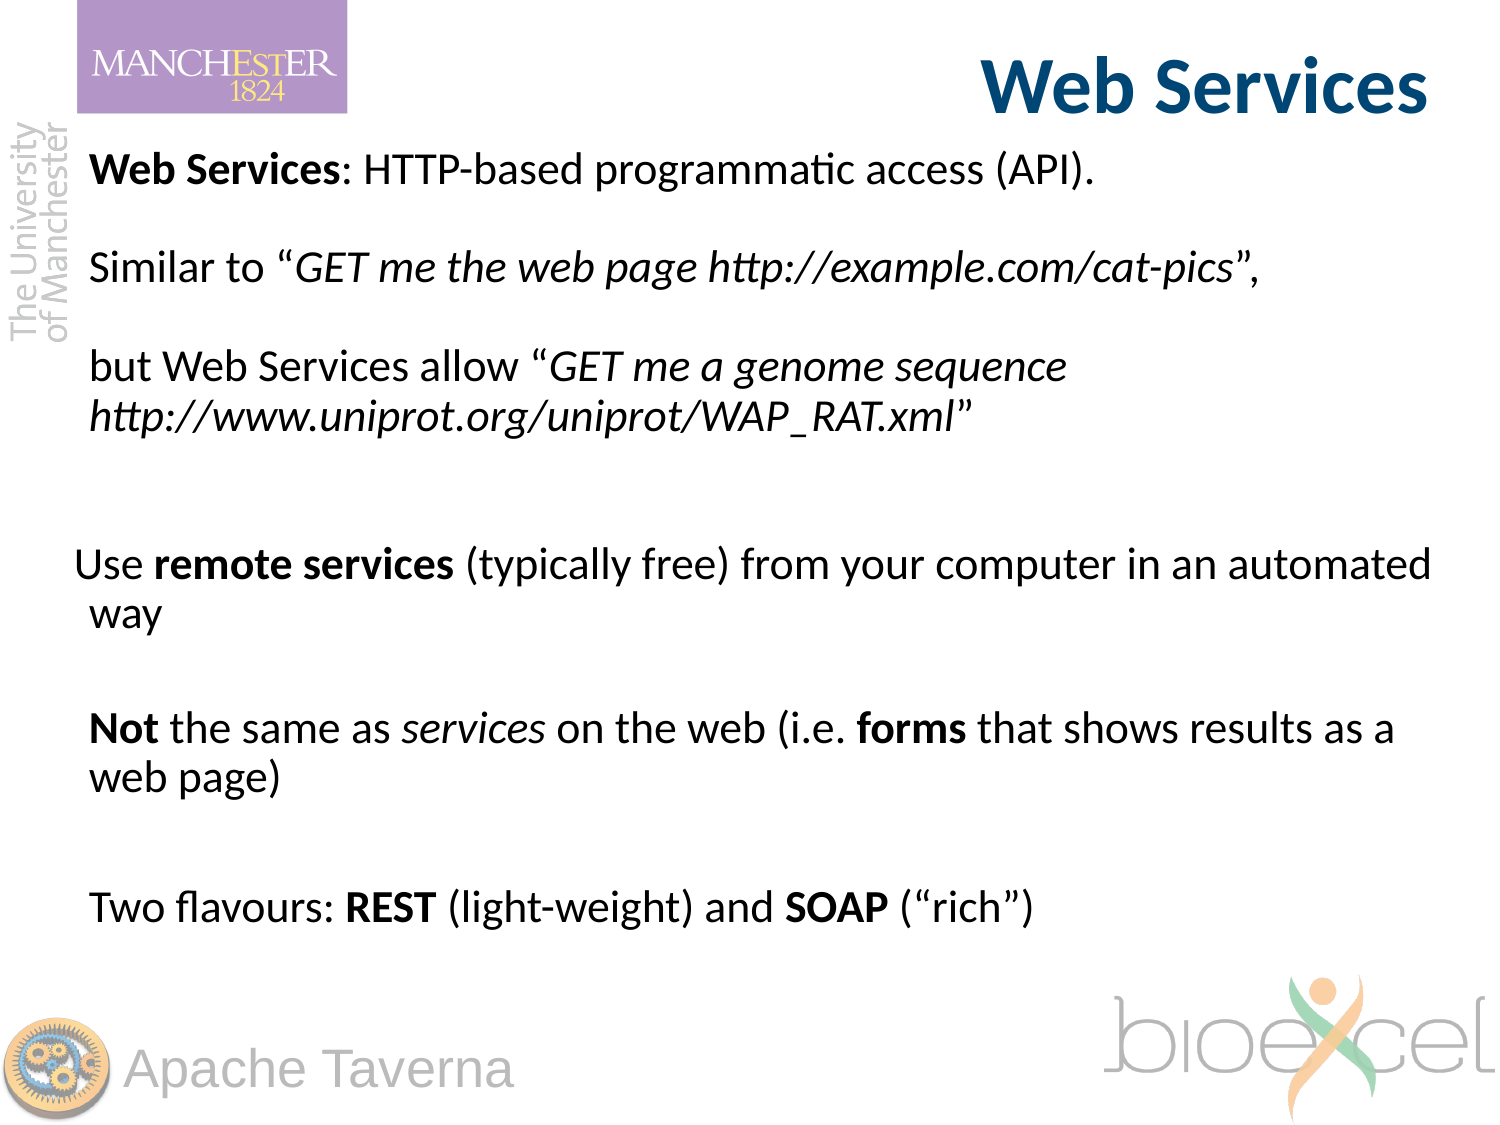

Web Services
	Web Services: HTTP-based programmatic access (API).
Similar to “GET me the web page http://example.com/cat-pics”,
but Web Services allow “GET me a genome sequence http://www.uniprot.org/uniprot/WAP_RAT.xml”
 Use remote services (typically free) from your computer in an automated way
	Not the same as services on the web (i.e. forms that shows results as a web page)
	Two flavours: REST (light-weight) and SOAP (“rich”)